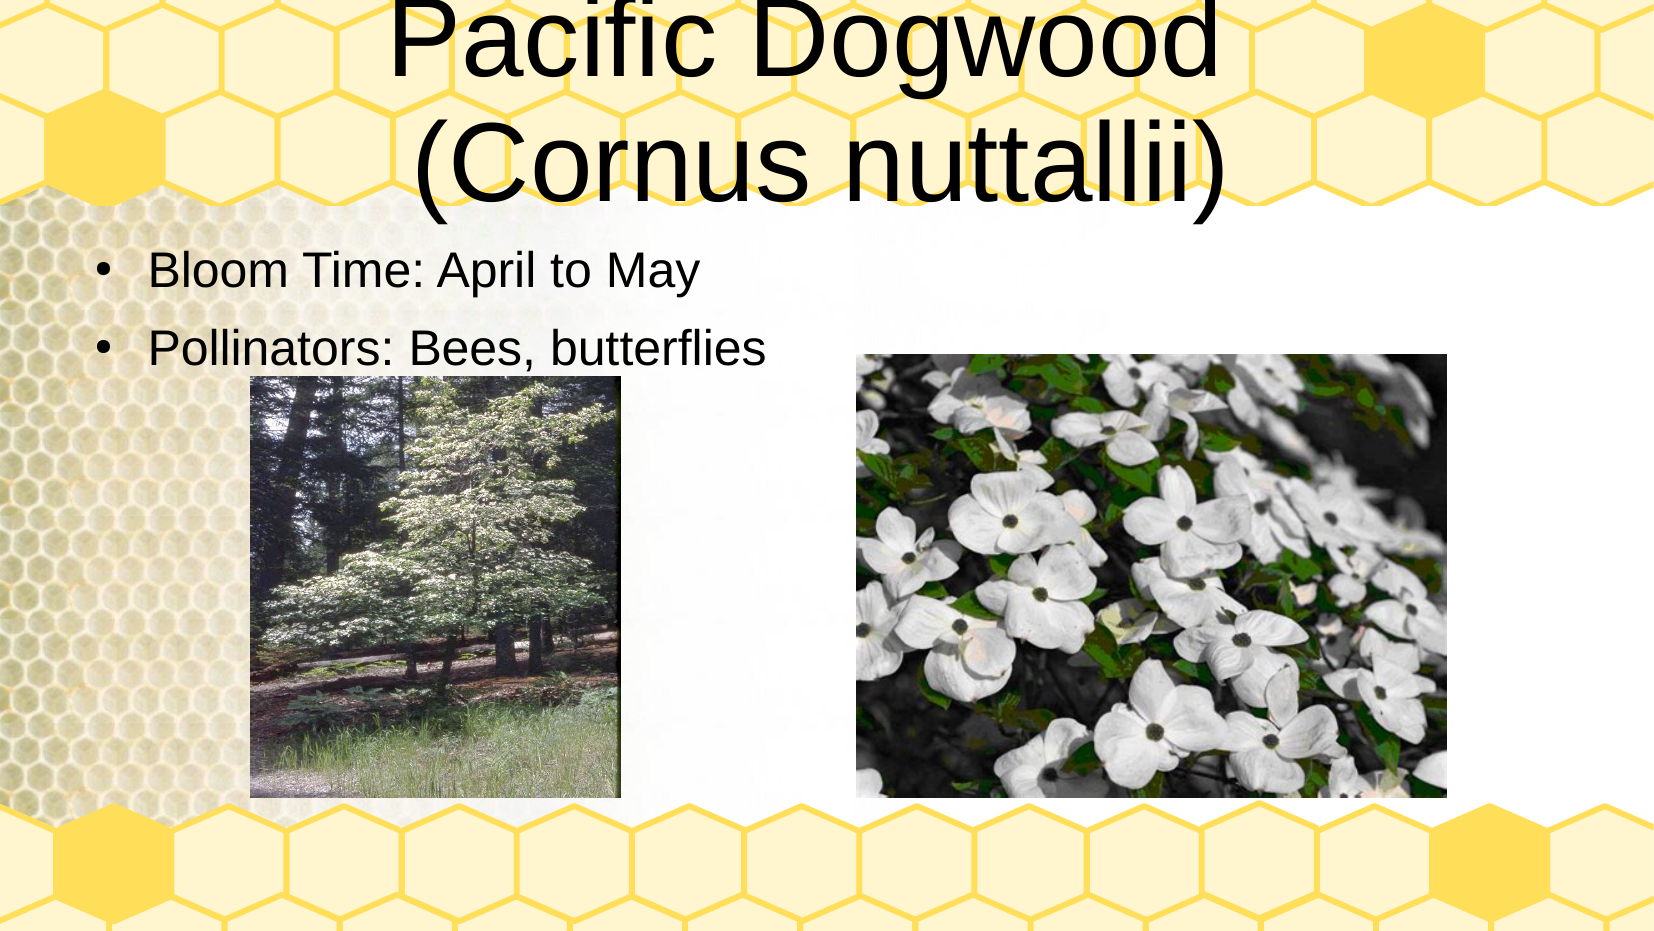

# Pacific Dogwood (Cornus nuttallii)
Bloom Time: April to May
Pollinators: Bees, butterflies